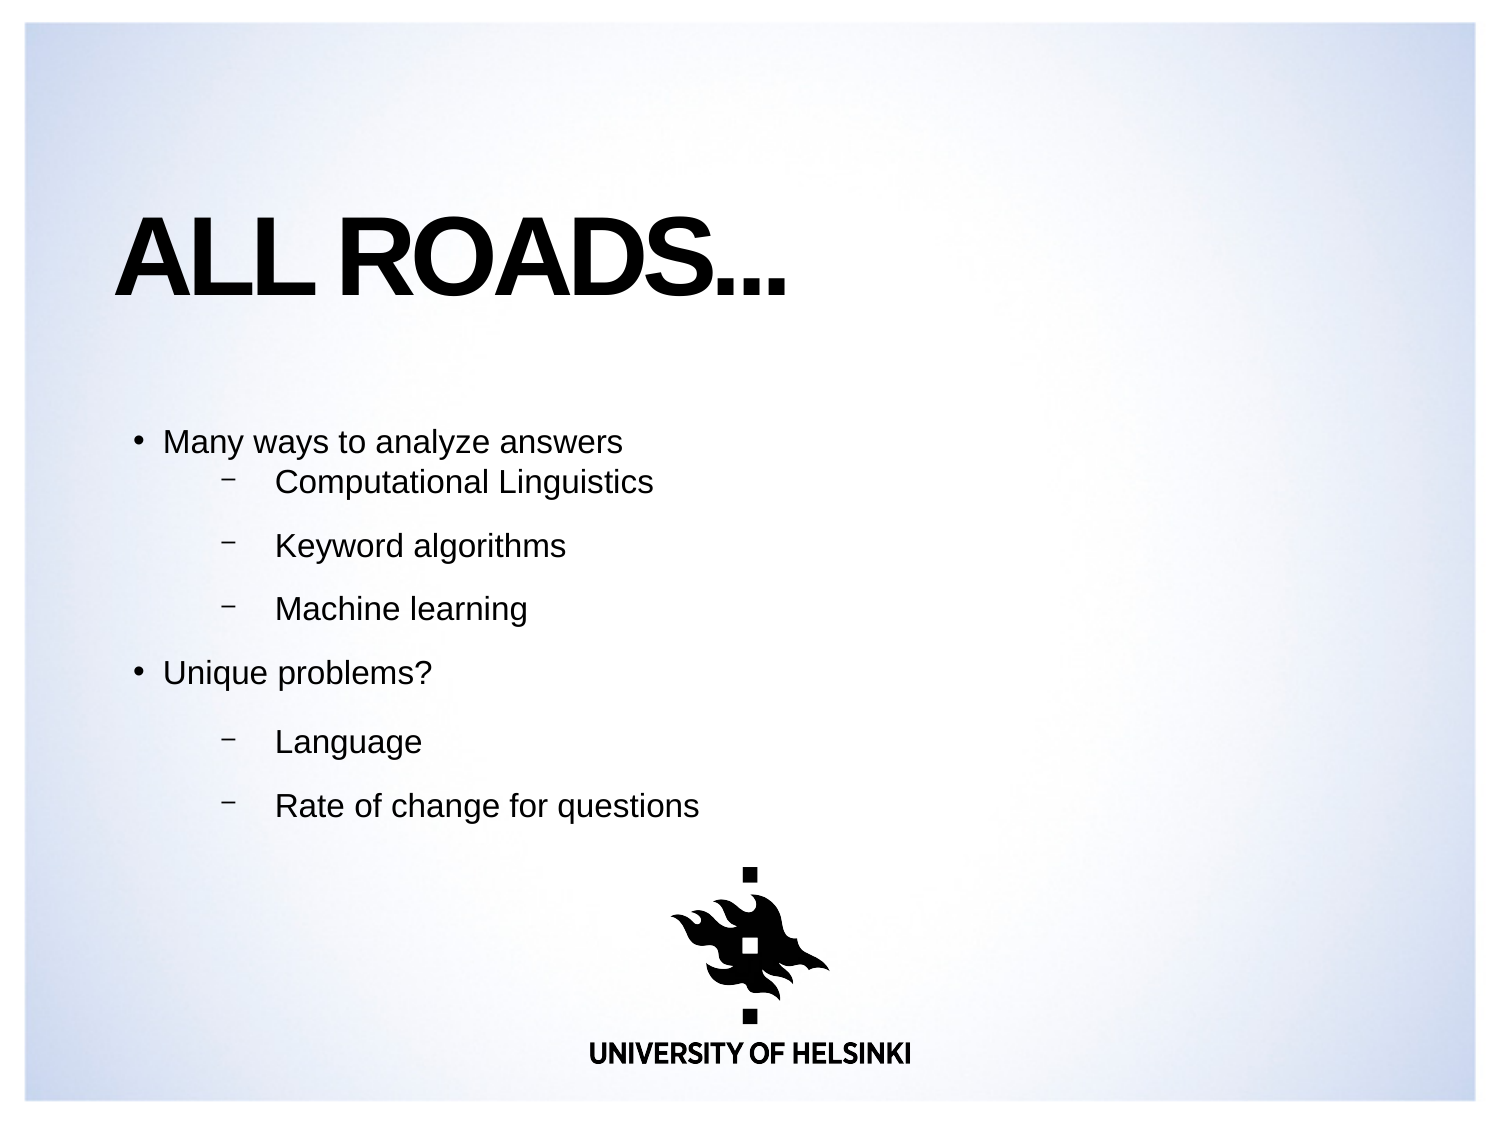

# All roads...
Many ways to analyze answers
Computational Linguistics
Keyword algorithms
Machine learning
Unique problems?
Language
Rate of change for questions